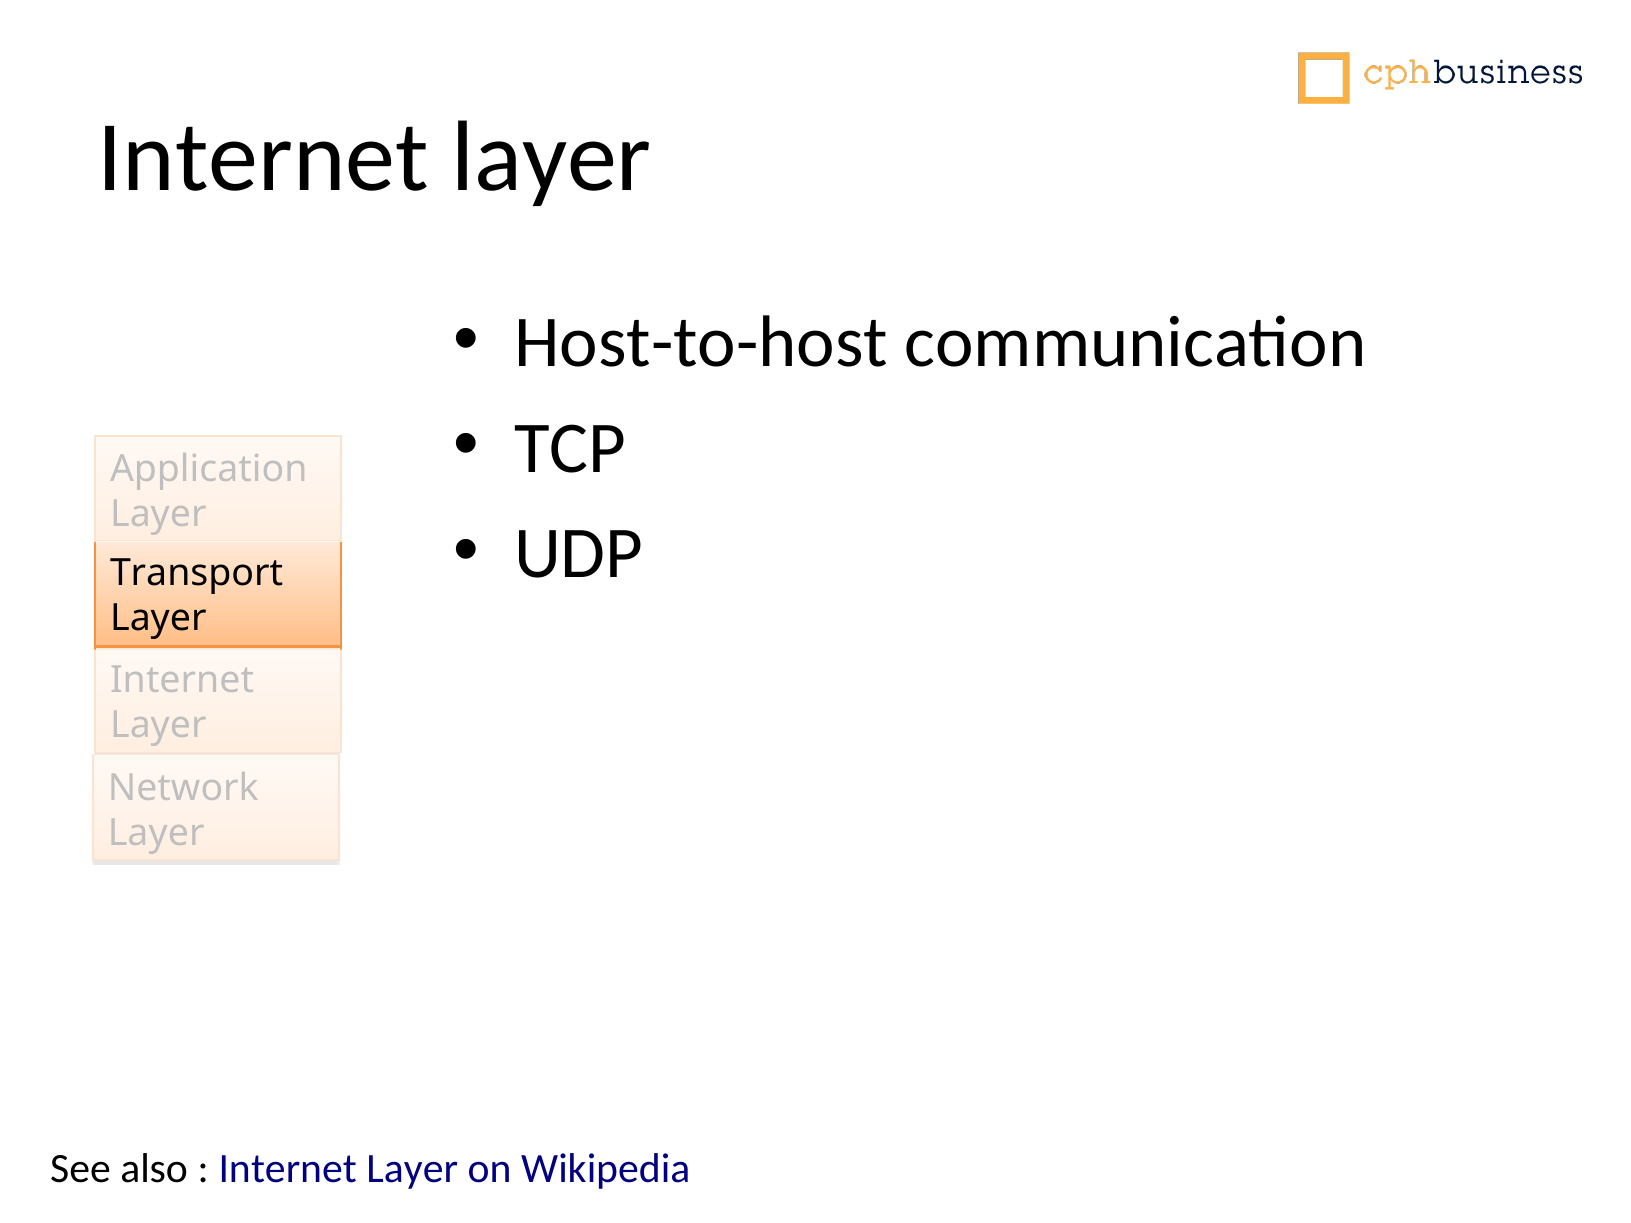

# Internet layer
Host-to-host communication
TCP
UDP
Application Layer
Transport
Layer
Internet
Layer
Network Layer
See also : Internet Layer on Wikipedia